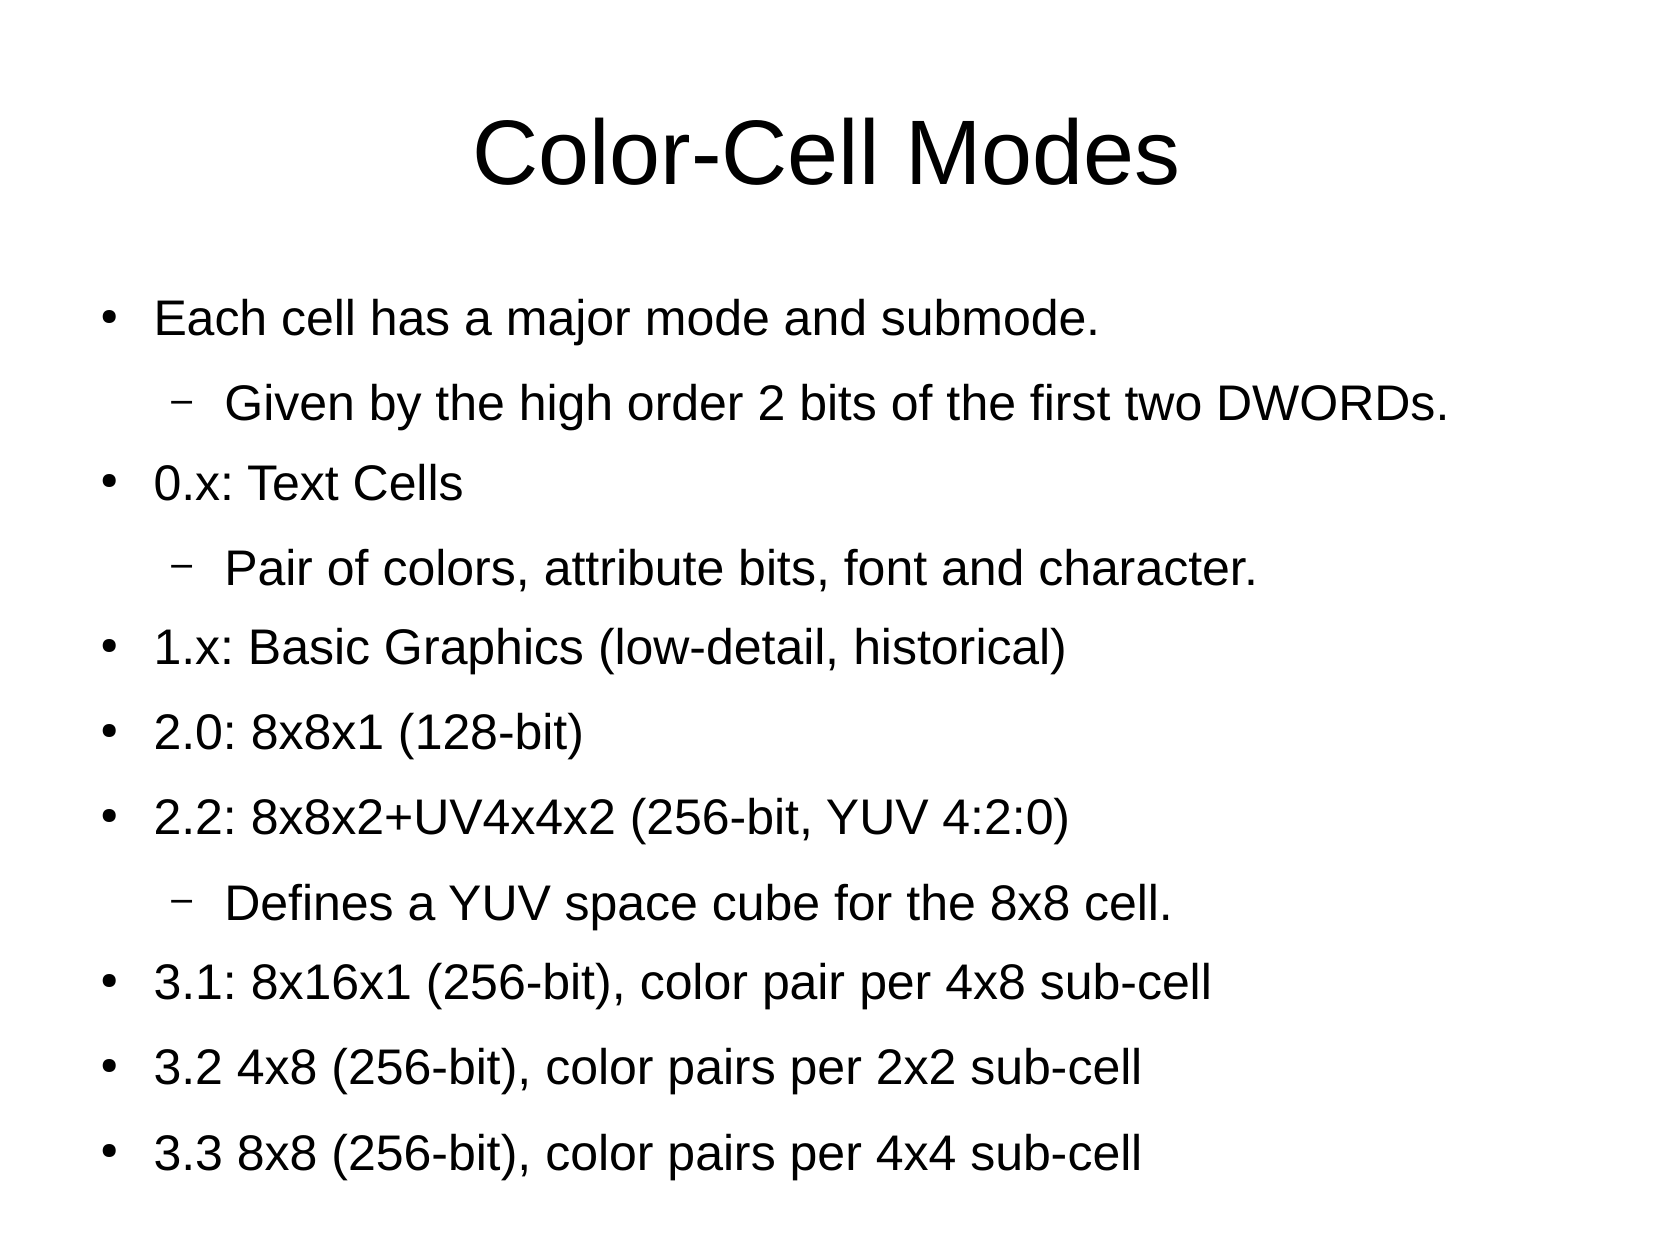

# Color-Cell Modes
Each cell has a major mode and submode.
Given by the high order 2 bits of the first two DWORDs.
0.x: Text Cells
Pair of colors, attribute bits, font and character.
1.x: Basic Graphics (low-detail, historical)
2.0: 8x8x1 (128-bit)
2.2: 8x8x2+UV4x4x2 (256-bit, YUV 4:2:0)
Defines a YUV space cube for the 8x8 cell.
3.1: 8x16x1 (256-bit), color pair per 4x8 sub-cell
3.2 4x8 (256-bit), color pairs per 2x2 sub-cell
3.3 8x8 (256-bit), color pairs per 4x4 sub-cell